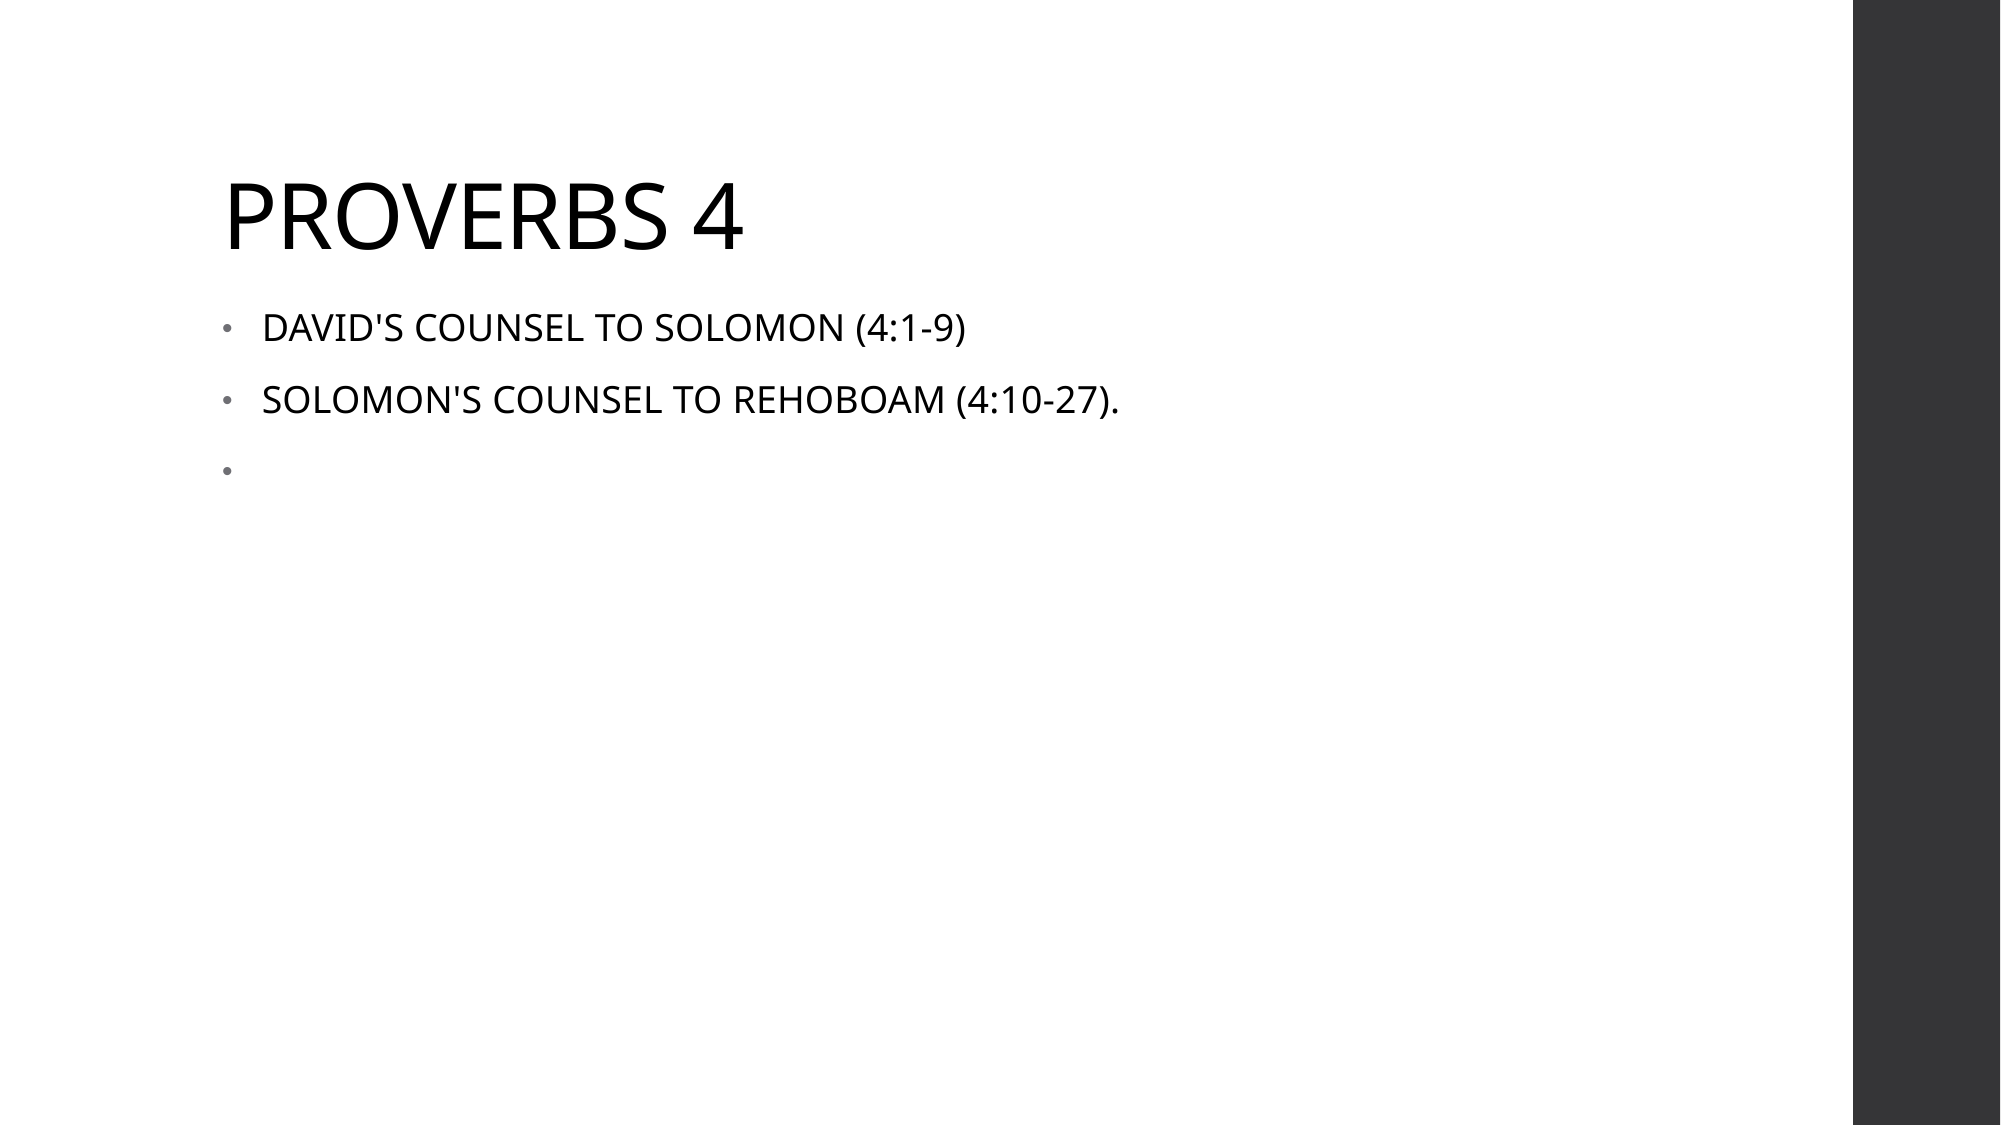

# PROVERBS 4
 DAVID'S COUNSEL TO SOLOMON (4:1-9)
 SOLOMON'S COUNSEL TO REHOBOAM (4:10-27).